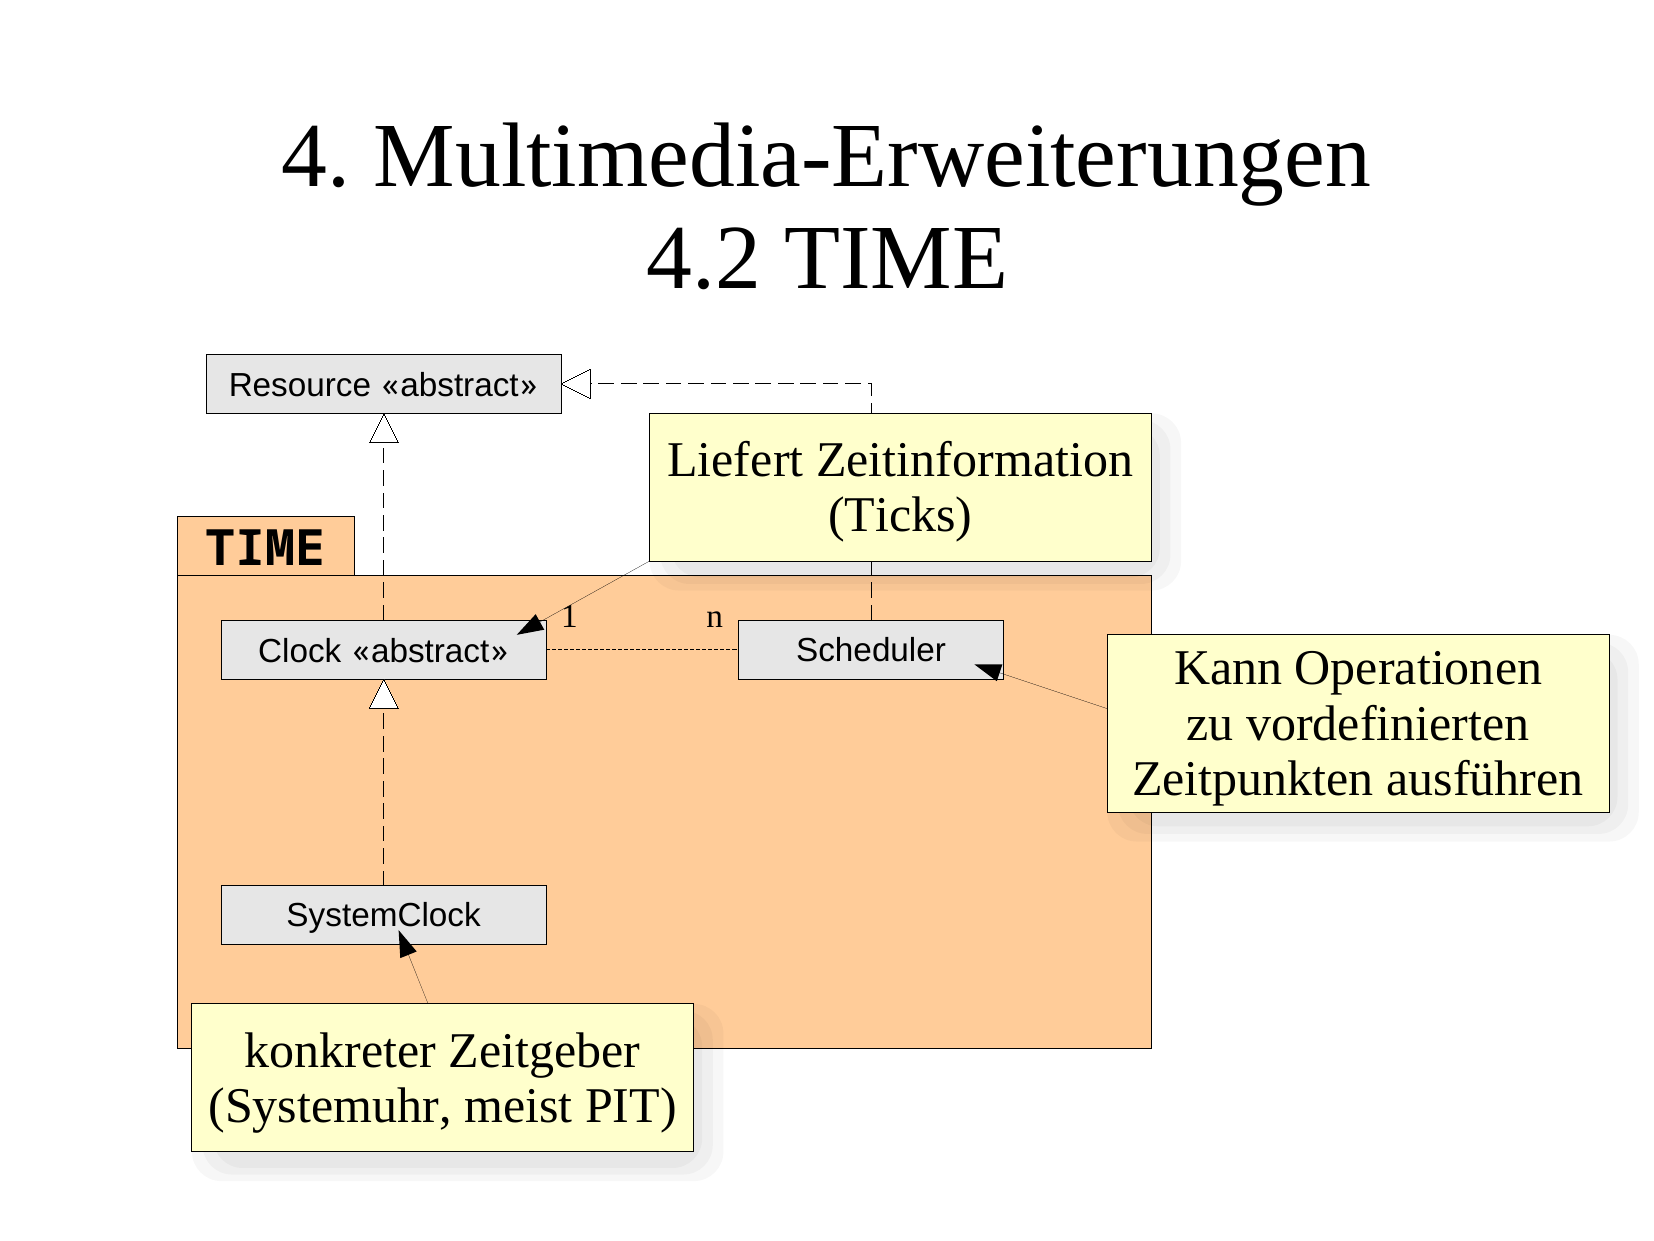

# 4. Multimedia-Erweiterungen 4.2 TIME
Resource «abstract»
Liefert Zeitinformation
(Ticks)
TIME
1
n
Clock «abstract»
Scheduler
Kann Operationen
zu vordefinierten
Zeitpunkten ausführen
SystemClock
konkreter Zeitgeber
(Systemuhr, meist PIT)